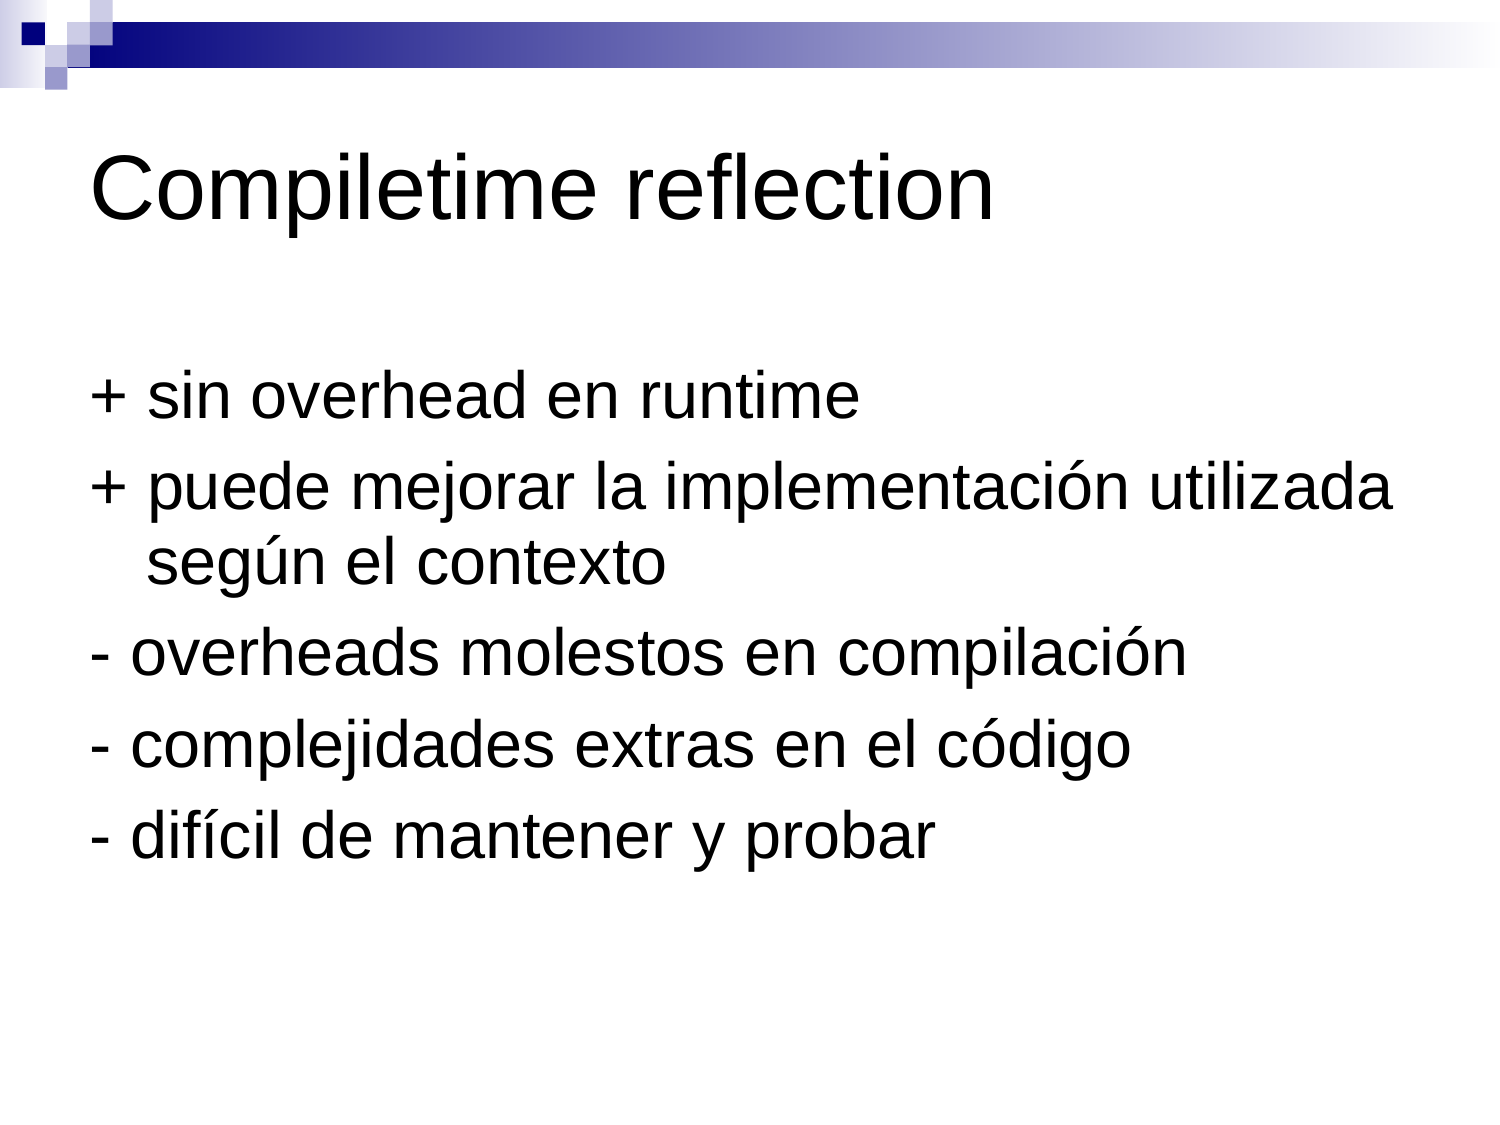

# Compiletime reflection
+ sin overhead en runtime
+ puede mejorar la implementación utilizada según el contexto
- overheads molestos en compilación
- complejidades extras en el código
- difícil de mantener y probar